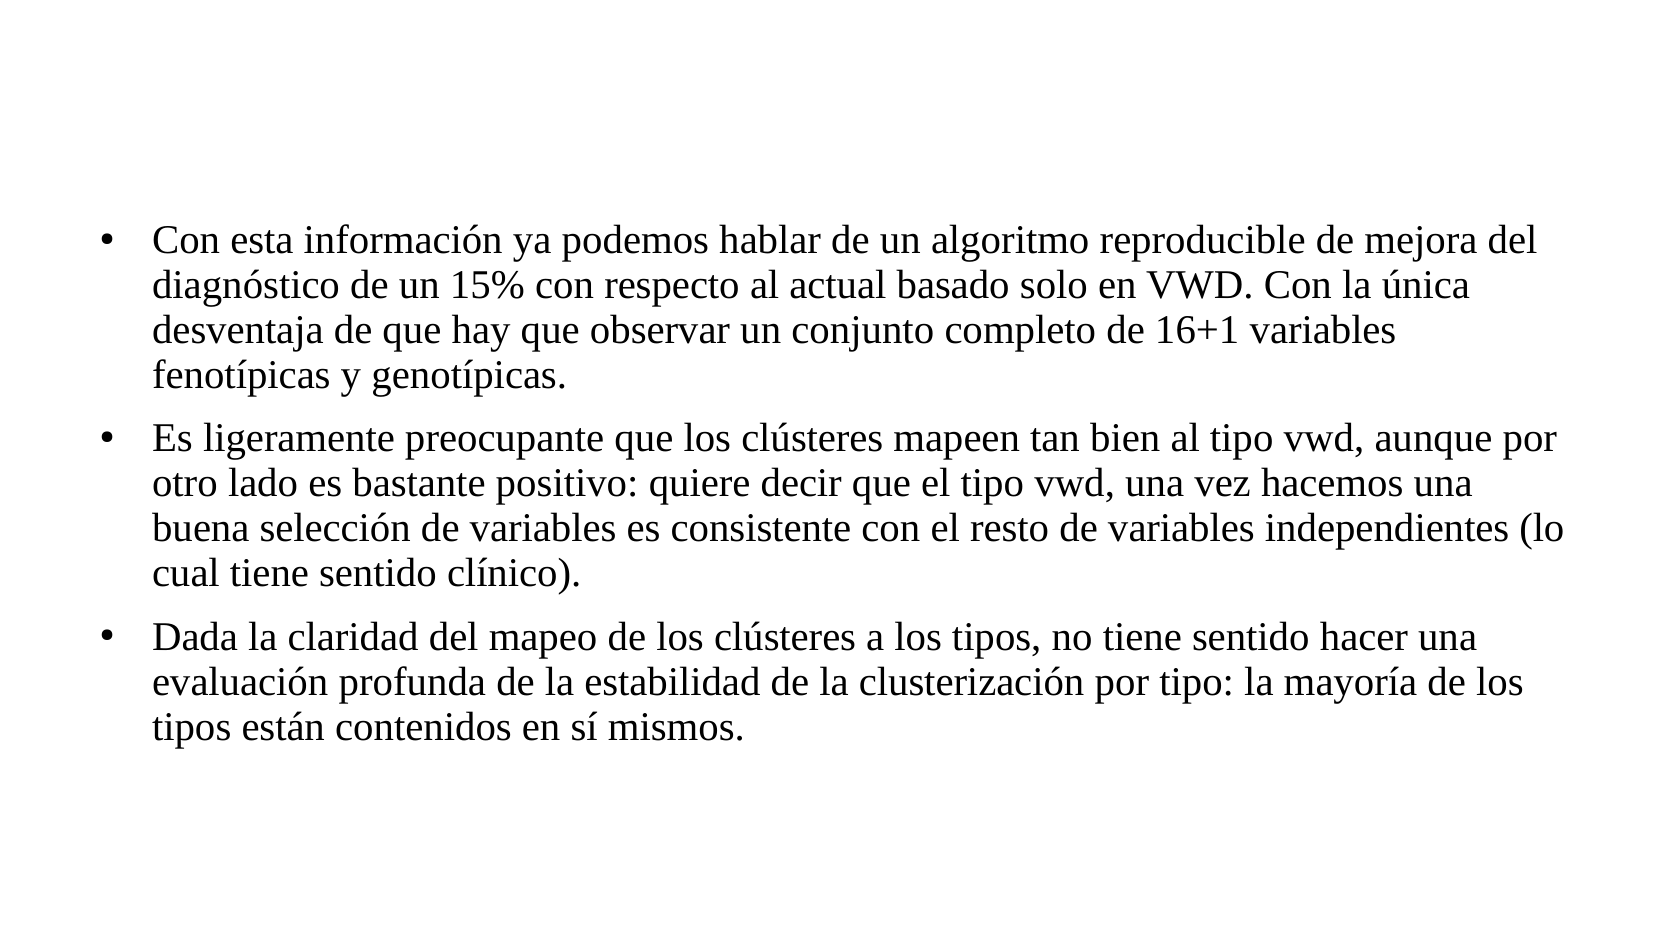

# Con esta información ya podemos hablar de un algoritmo reproducible de mejora del diagnóstico de un 15% con respecto al actual basado solo en VWD. Con la única desventaja de que hay que observar un conjunto completo de 16+1 variables fenotípicas y genotípicas.
Es ligeramente preocupante que los clústeres mapeen tan bien al tipo vwd, aunque por otro lado es bastante positivo: quiere decir que el tipo vwd, una vez hacemos una buena selección de variables es consistente con el resto de variables independientes (lo cual tiene sentido clínico).
Dada la claridad del mapeo de los clústeres a los tipos, no tiene sentido hacer una evaluación profunda de la estabilidad de la clusterización por tipo: la mayoría de los tipos están contenidos en sí mismos.